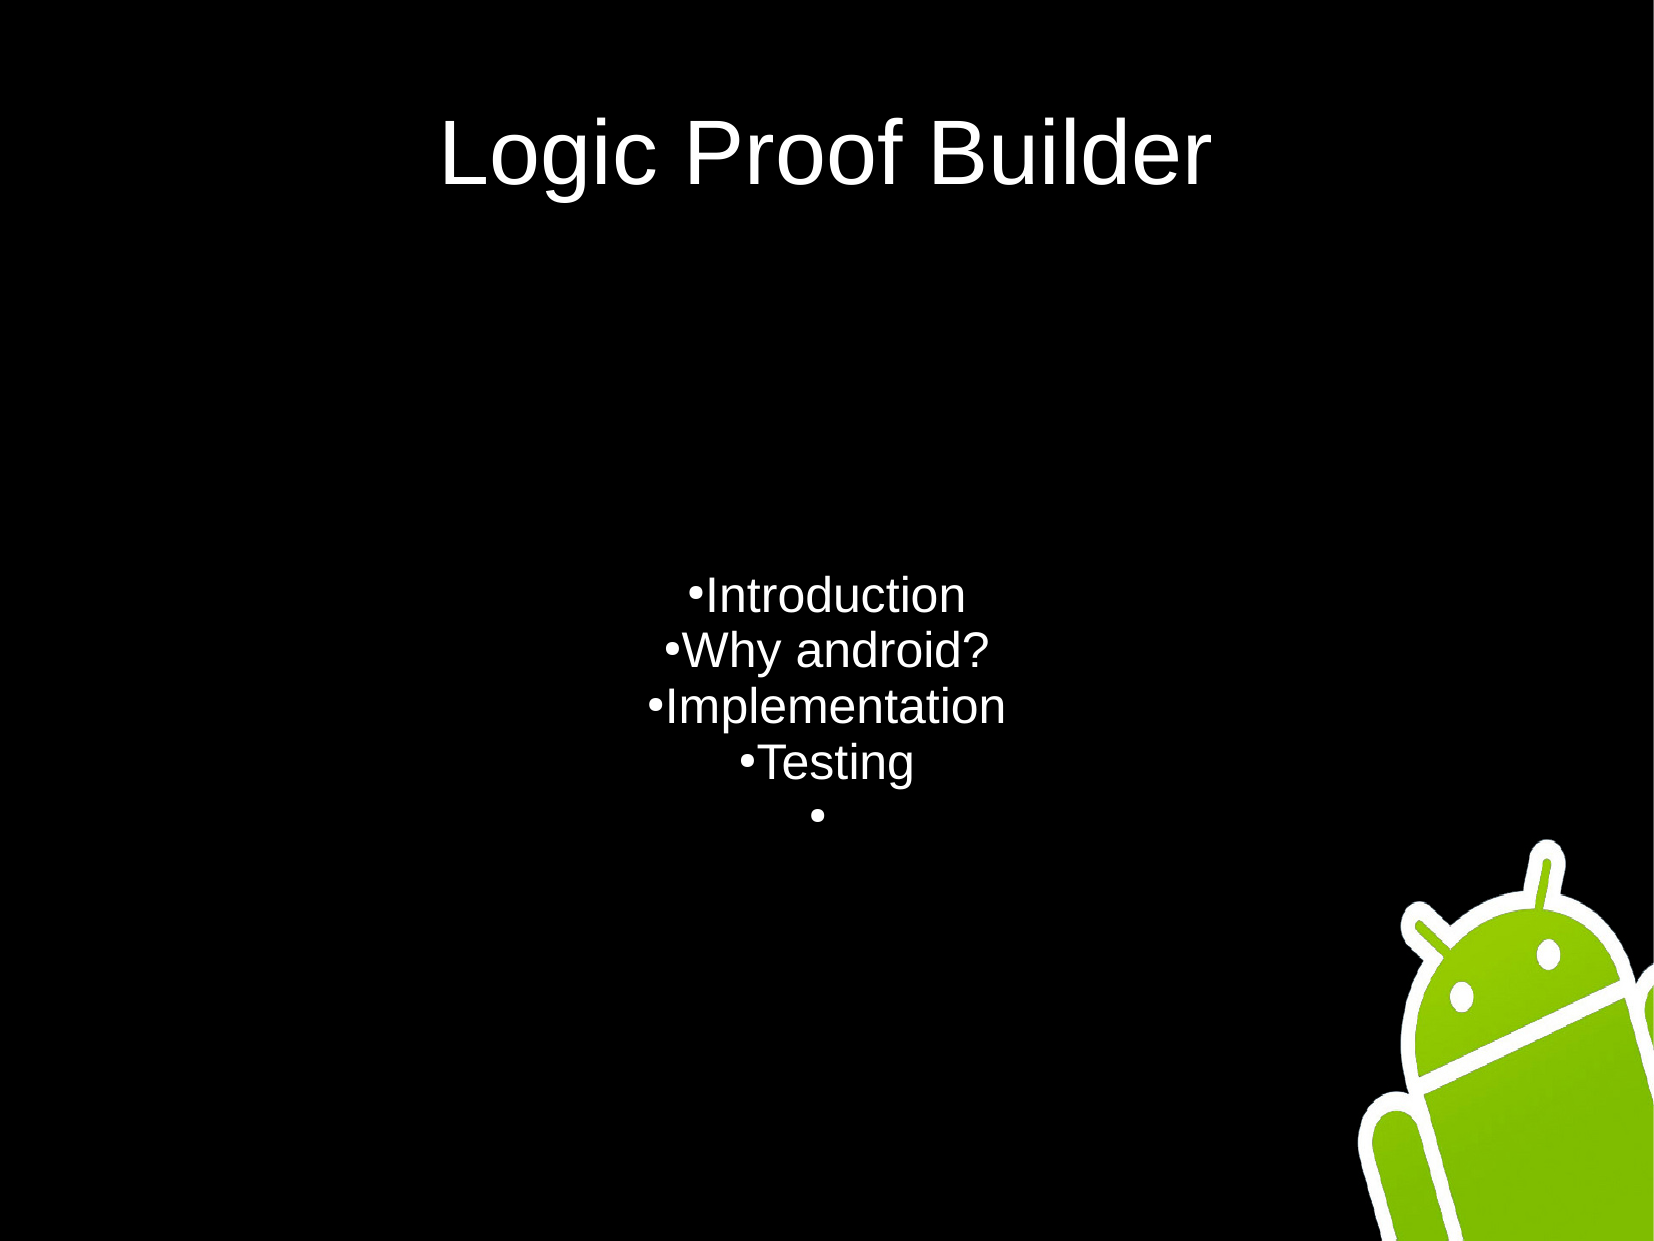

# Logic Proof Builder
Introduction
Why android?
Implementation
Testing